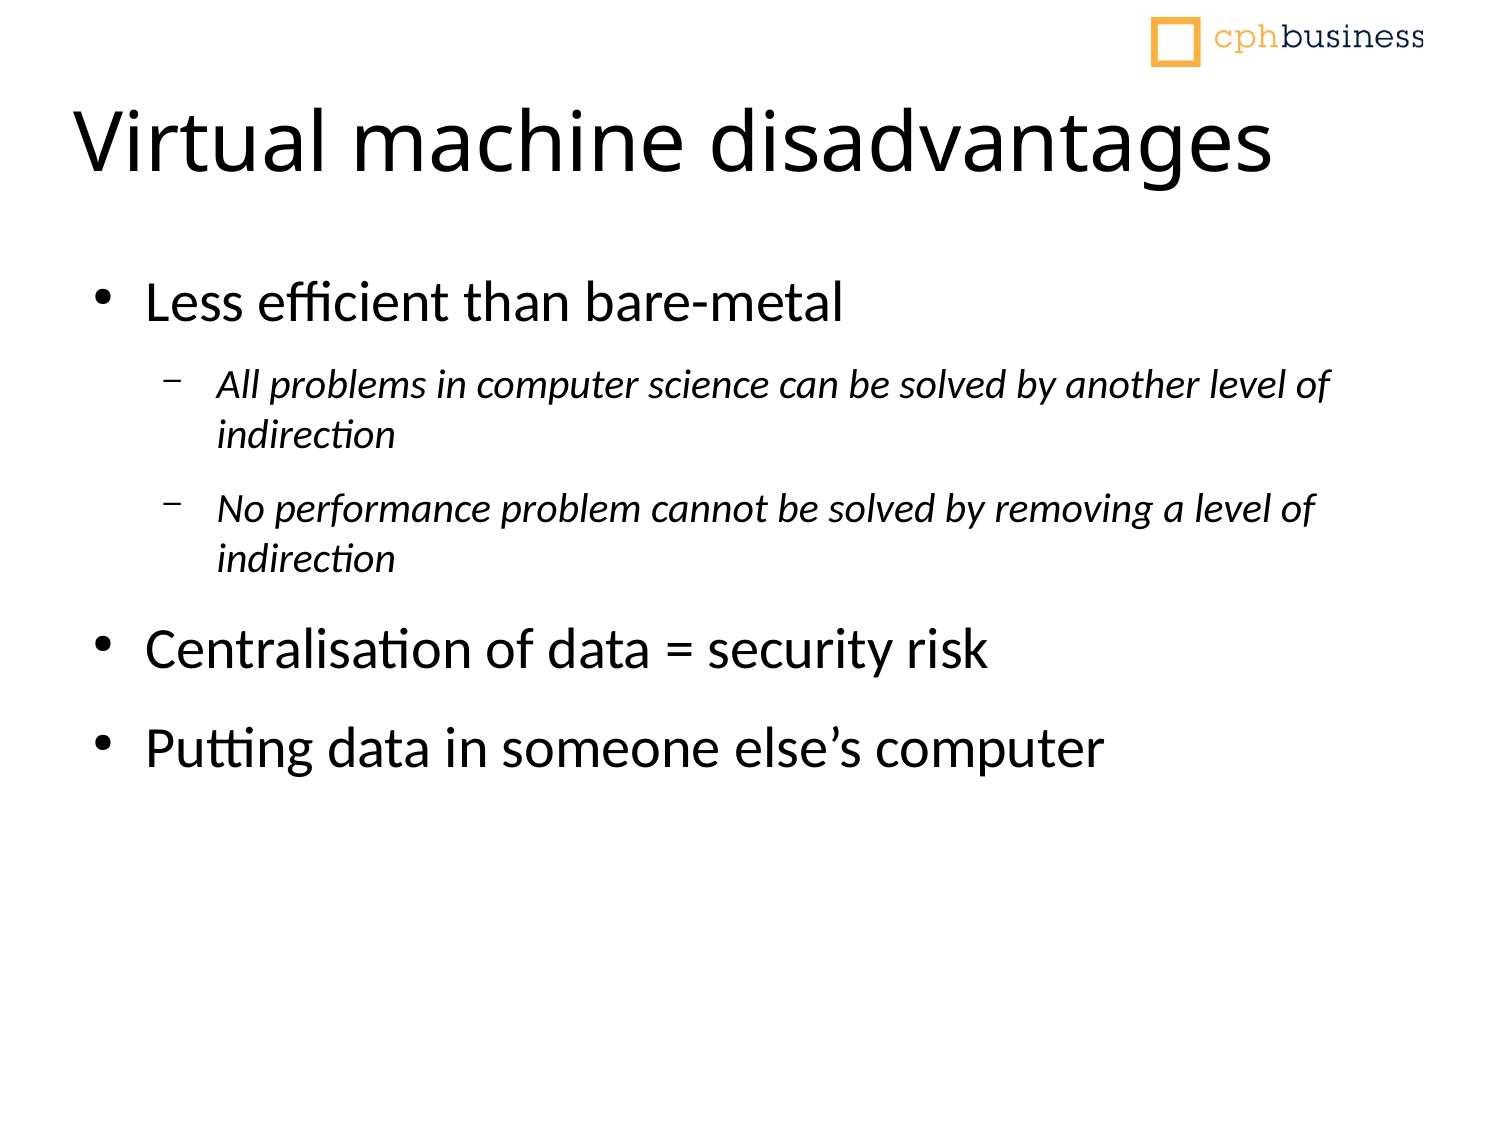

Virtual machine disadvantages
# Less efficient than bare-metal
All problems in computer science can be solved by another level of indirection
No performance problem cannot be solved by removing a level of indirection
Centralisation of data = security risk
Putting data in someone else’s computer